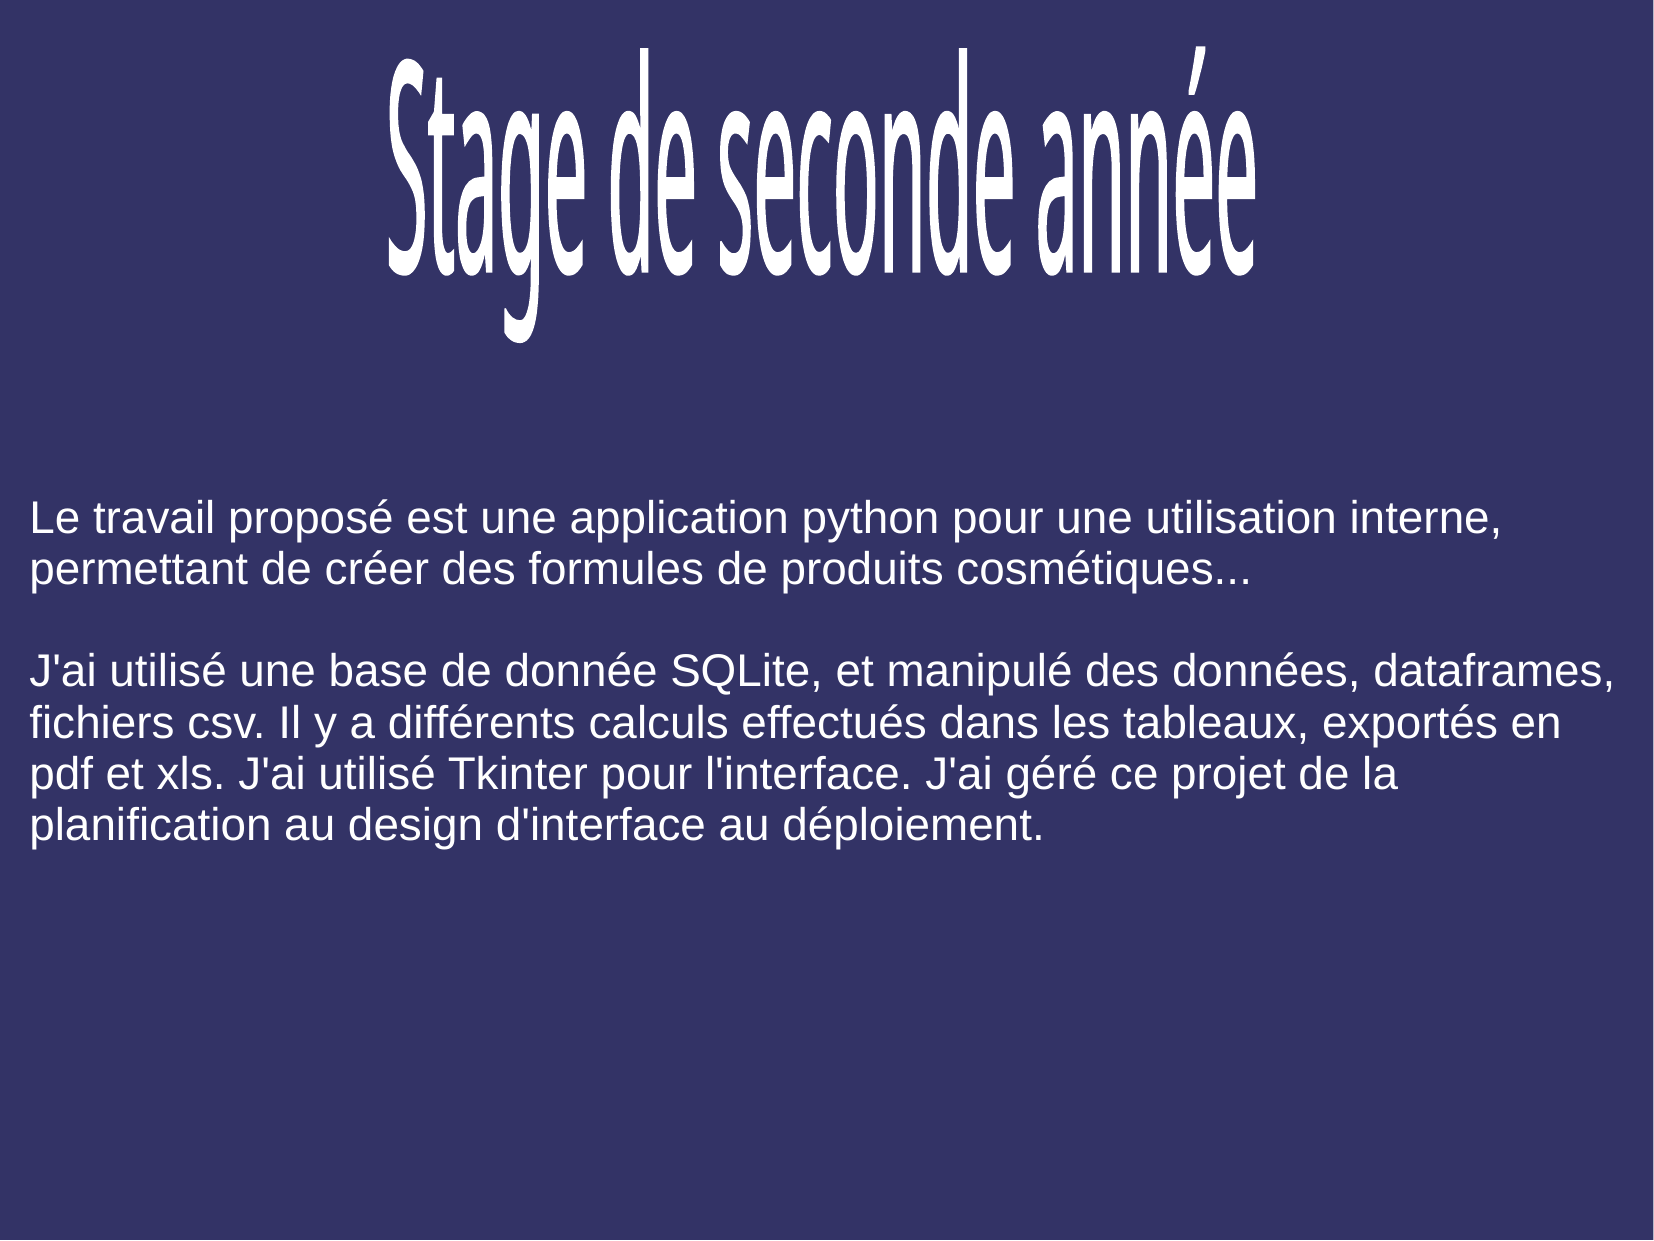

Stage de seconde année
Le travail proposé est une application python pour une utilisation interne, permettant de créer des formules de produits cosmétiques...
J'ai utilisé une base de donnée SQLite, et manipulé des données, dataframes, fichiers csv. Il y a différents calculs effectués dans les tableaux, exportés en pdf et xls. J'ai utilisé Tkinter pour l'interface. J'ai géré ce projet de la planification au design d'interface au déploiement.